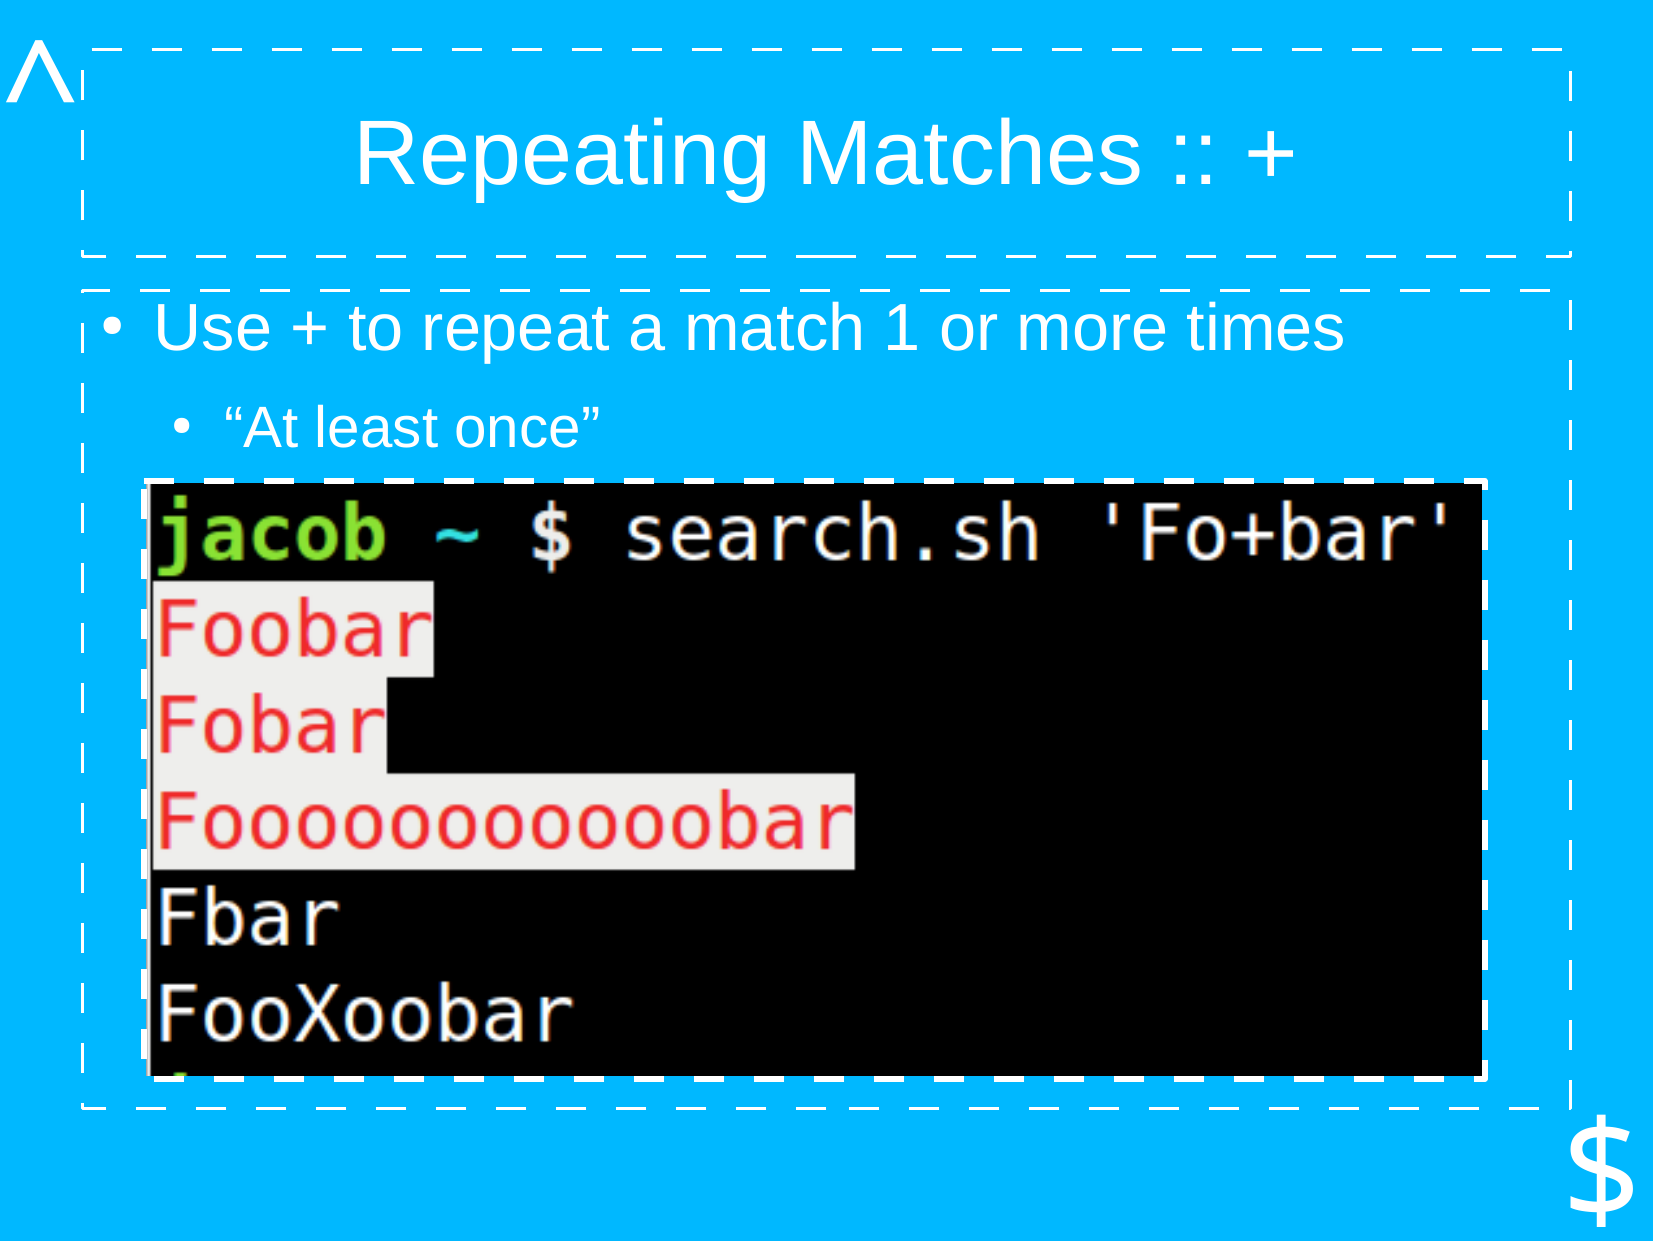

# Repeating Matches :: +
Use + to repeat a match 1 or more times
“At least once”